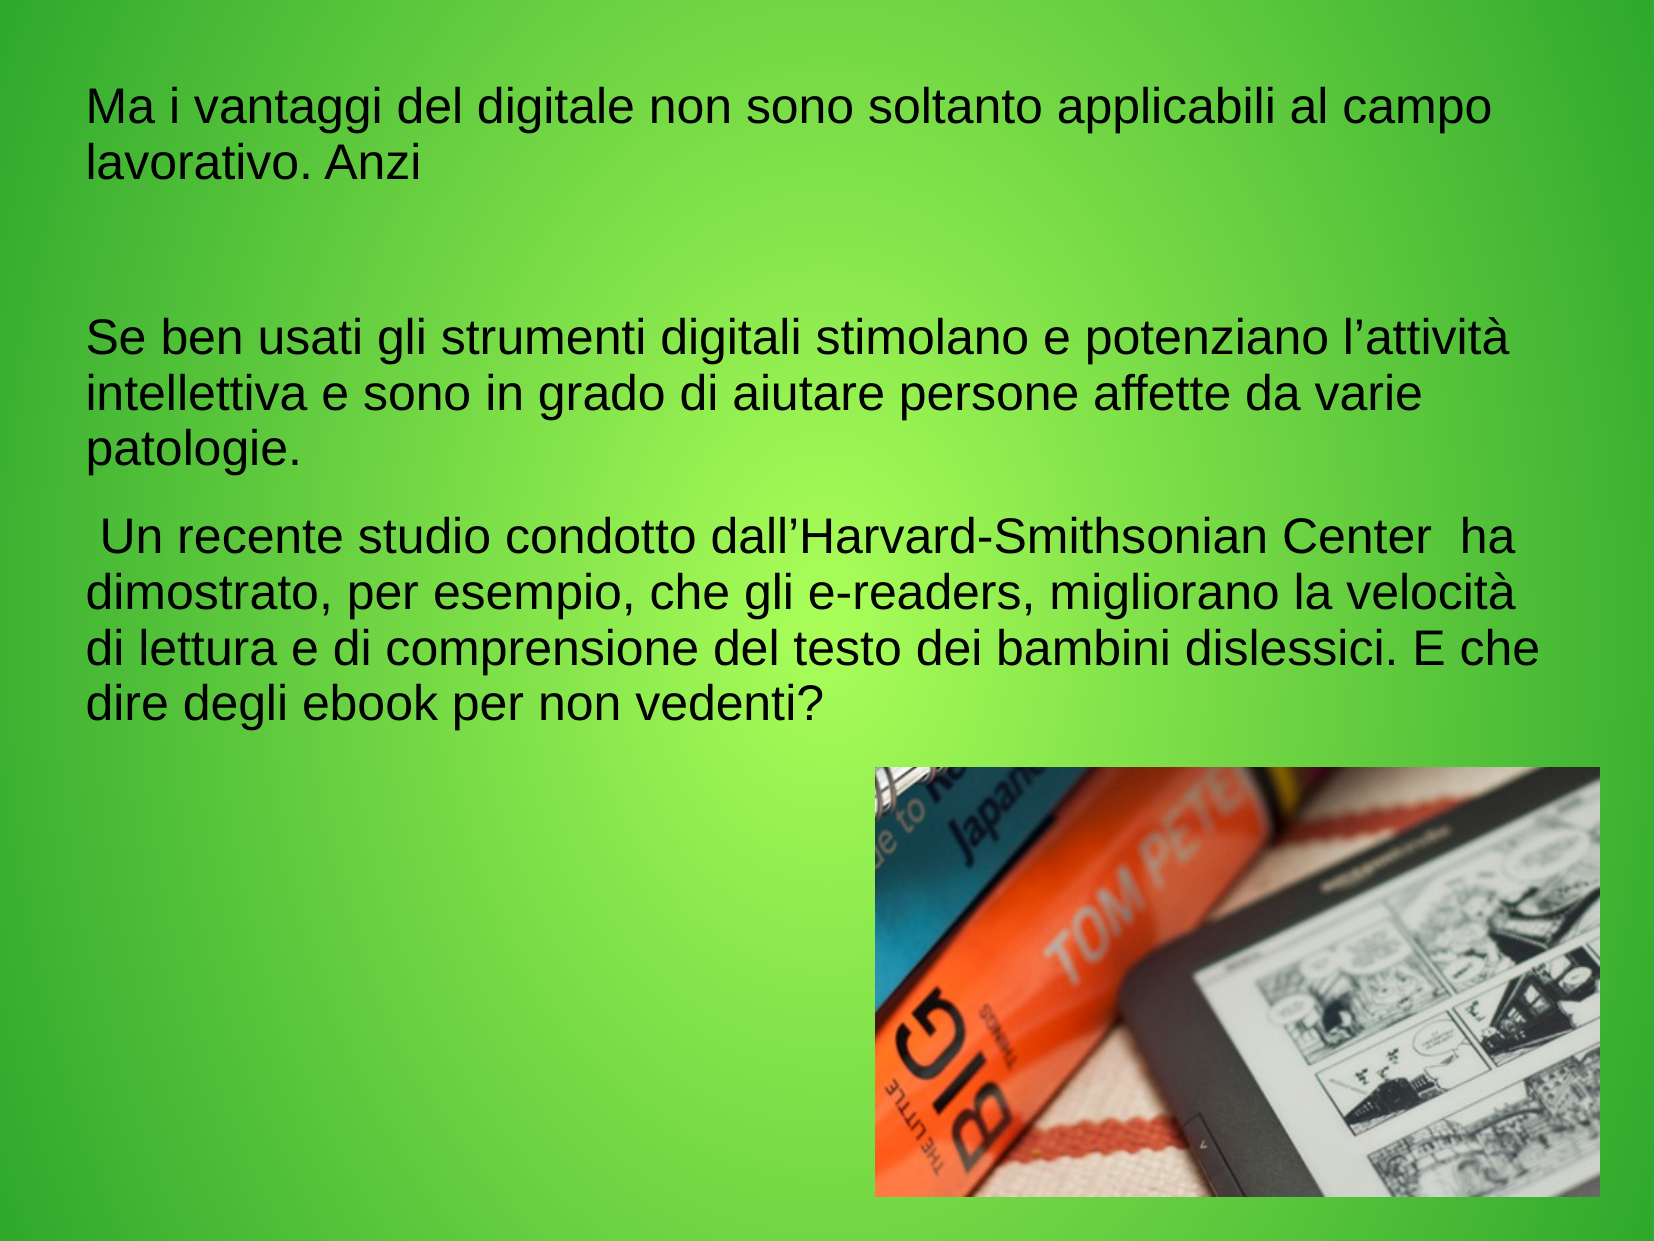

Ma i vantaggi del digitale non sono soltanto applicabili al campo lavorativo. Anzi
Se ben usati gli strumenti digitali stimolano e potenziano l’attività intellettiva e sono in grado di aiutare persone affette da varie patologie.
 Un recente studio condotto dall’Harvard-Smithsonian Center ha dimostrato, per esempio, che gli e-readers, migliorano la velocità di lettura e di comprensione del testo dei bambini dislessici. E che dire degli ebook per non vedenti?